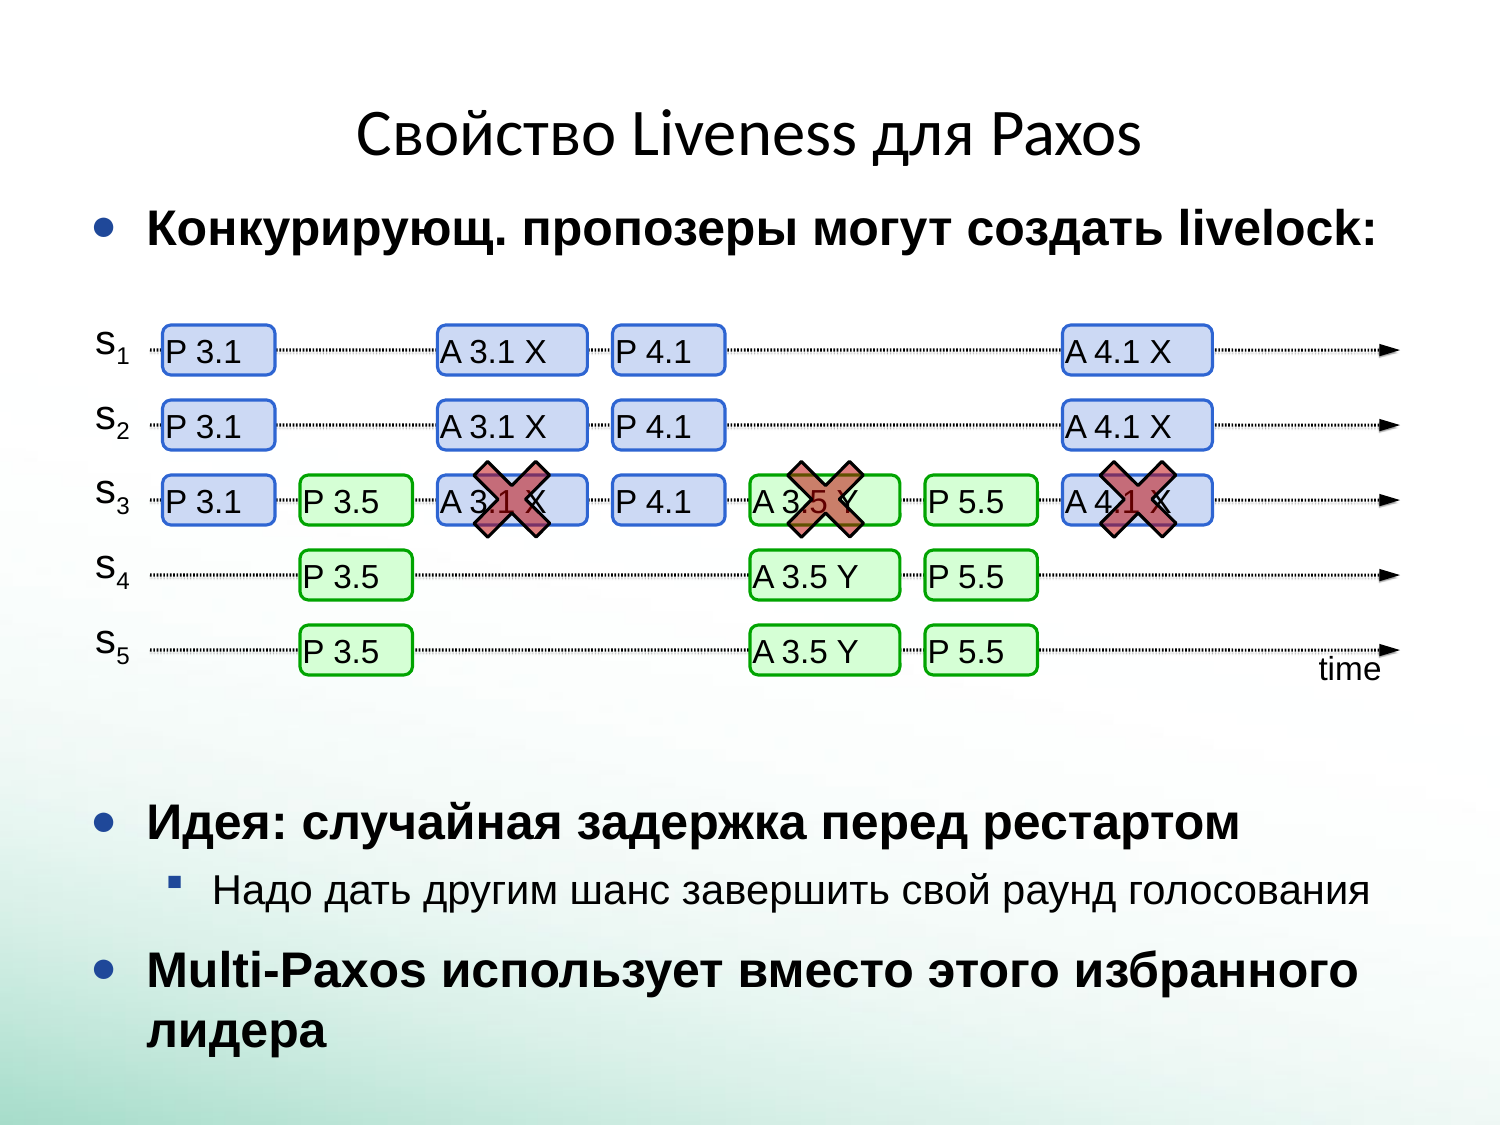

Свойство Liveness для Paxos
# Конкурирующ. пропозеры могут создать livelock:
Идея: случайная задержка перед рестартом
Надо дать другим шанс завершить свой раунд голосования
Multi-Paxos использует вместо этого избранного лидера
s1
P 3.1
A 3.1 X
P 4.1
A 4.1 X
s2
P 3.1
A 3.1 X
P 4.1
A 4.1 X
s3
P 3.1
P 3.5
A 3.1 X
P 4.1
A 3.5 Y
P 5.5
A 4.1 X
s4
P 3.5
A 3.5 Y
P 5.5
s5
P 3.5
A 3.5 Y
P 5.5
time